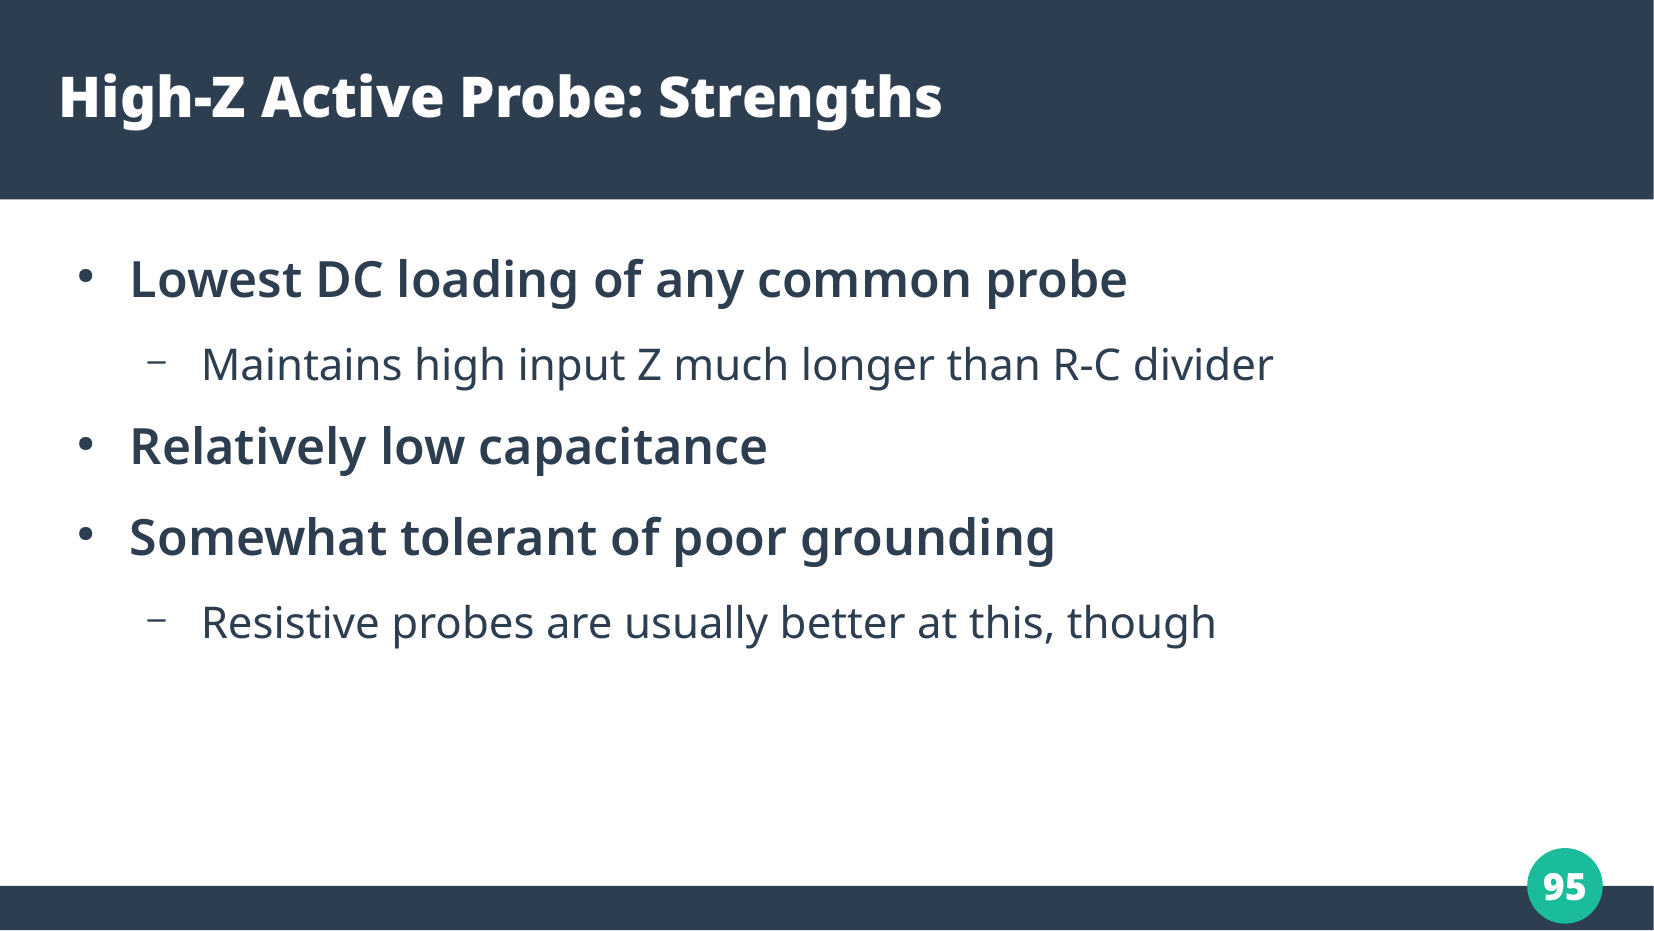

# High-Z Active Probe: Strengths
Lowest DC loading of any common probe
Maintains high input Z much longer than R-C divider
Relatively low capacitance
Somewhat tolerant of poor grounding
Resistive probes are usually better at this, though